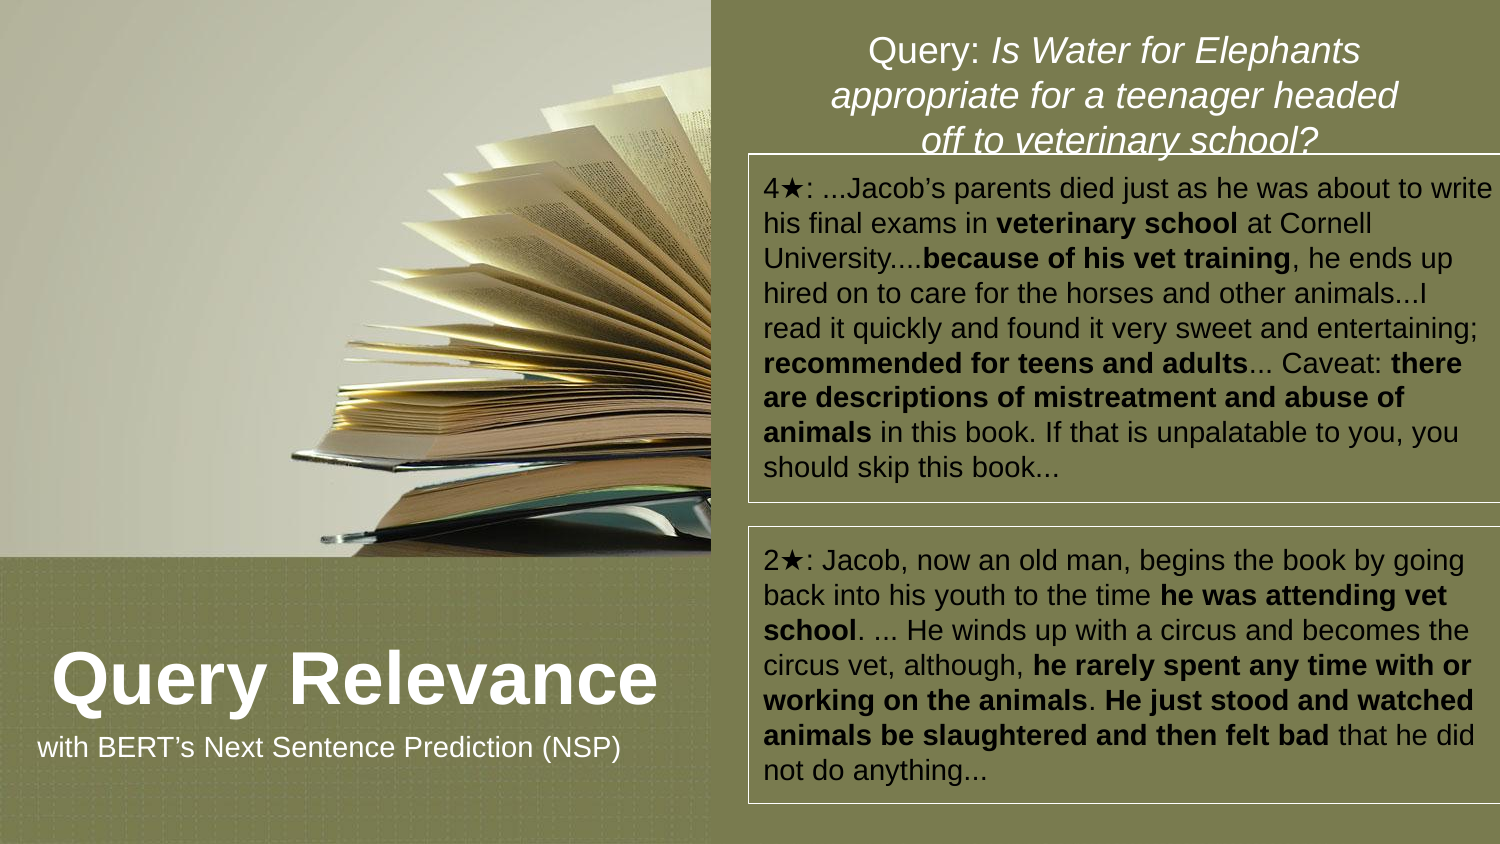

Query: Is Water for Elephants
appropriate for a teenager headed
off to veterinary school?
4★: ...Jacob’s parents died just as he was about to write his final exams in veterinary school at Cornell University....because of his vet training, he ends up hired on to care for the horses and other animals...I read it quickly and found it very sweet and entertaining; recommended for teens and adults... Caveat: there are descriptions of mistreatment and abuse of animals in this book. If that is unpalatable to you, you should skip this book...
2★: Jacob, now an old man, begins the book by going back into his youth to the time he was attending vet school. ... He winds up with a circus and becomes the circus vet, although, he rarely spent any time with or working on the animals. He just stood and watched animals be slaughtered and then felt bad that he did not do anything...
# Query Relevance
with BERT’s Next Sentence Prediction (NSP)